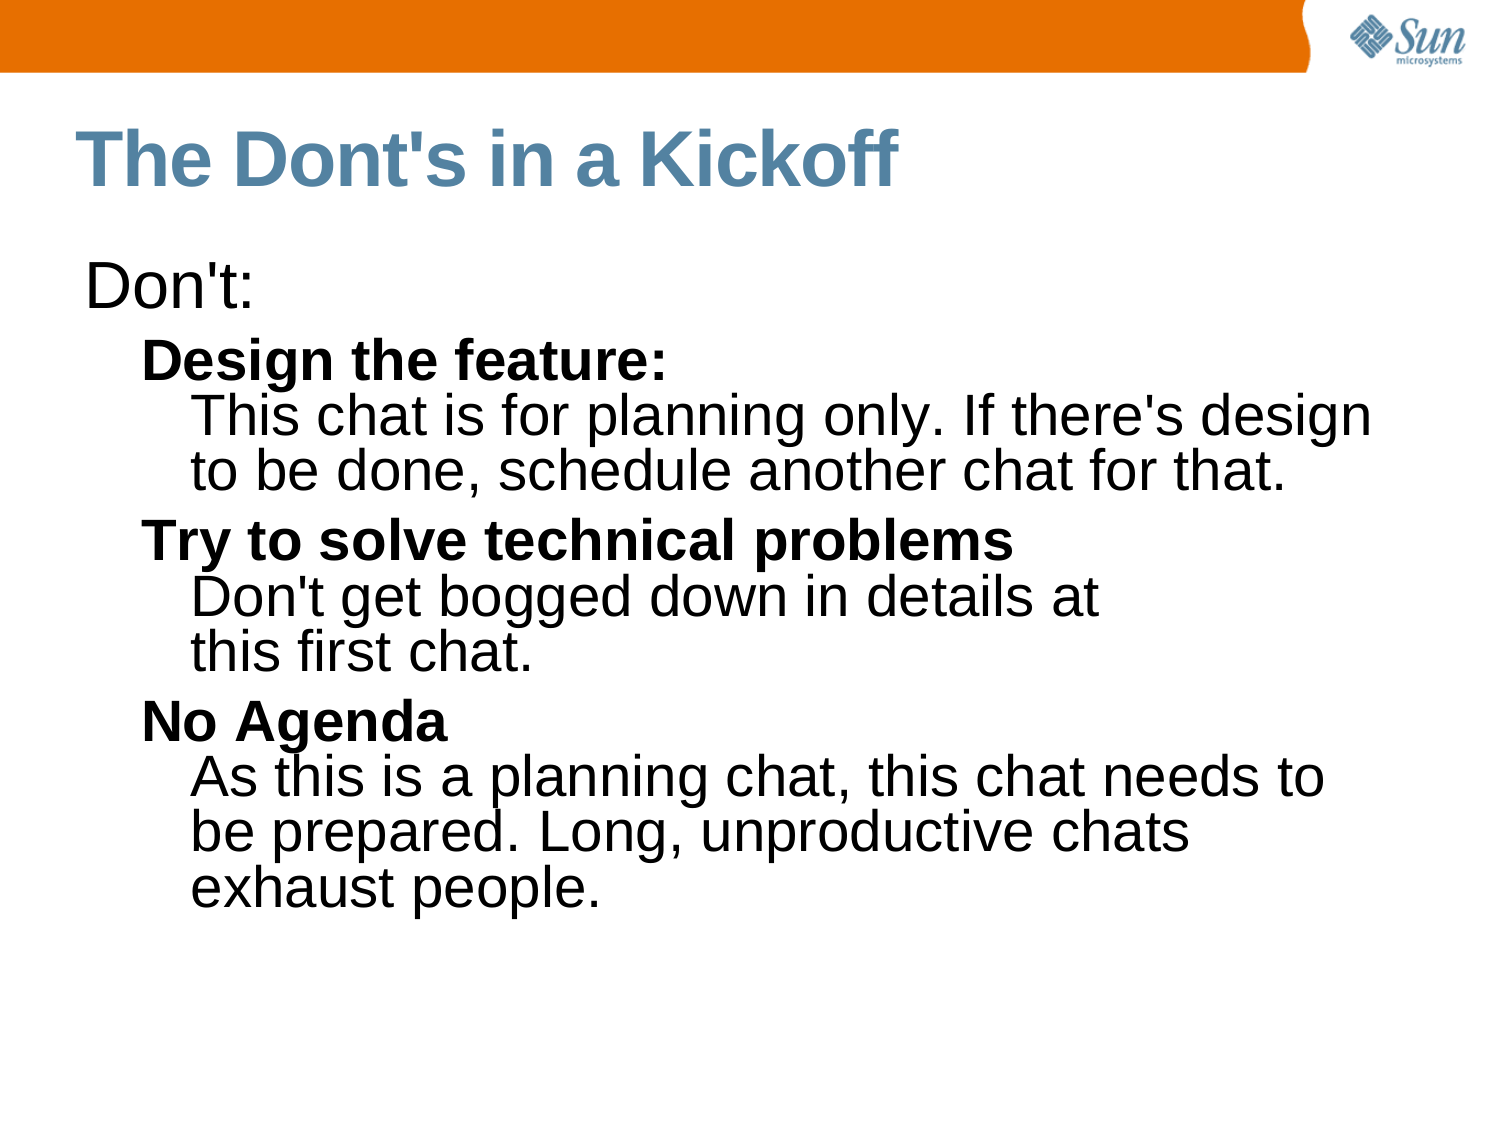

The Dont's in a Kickoff
# Don't:
Design the feature:
This chat is for planning only. If there's design to be done, schedule another chat for that.
Try to solve technical problems
Don't get bogged down in details at
this first chat.
No Agenda
As this is a planning chat, this chat needs to be prepared. Long, unproductive chats exhaust people.